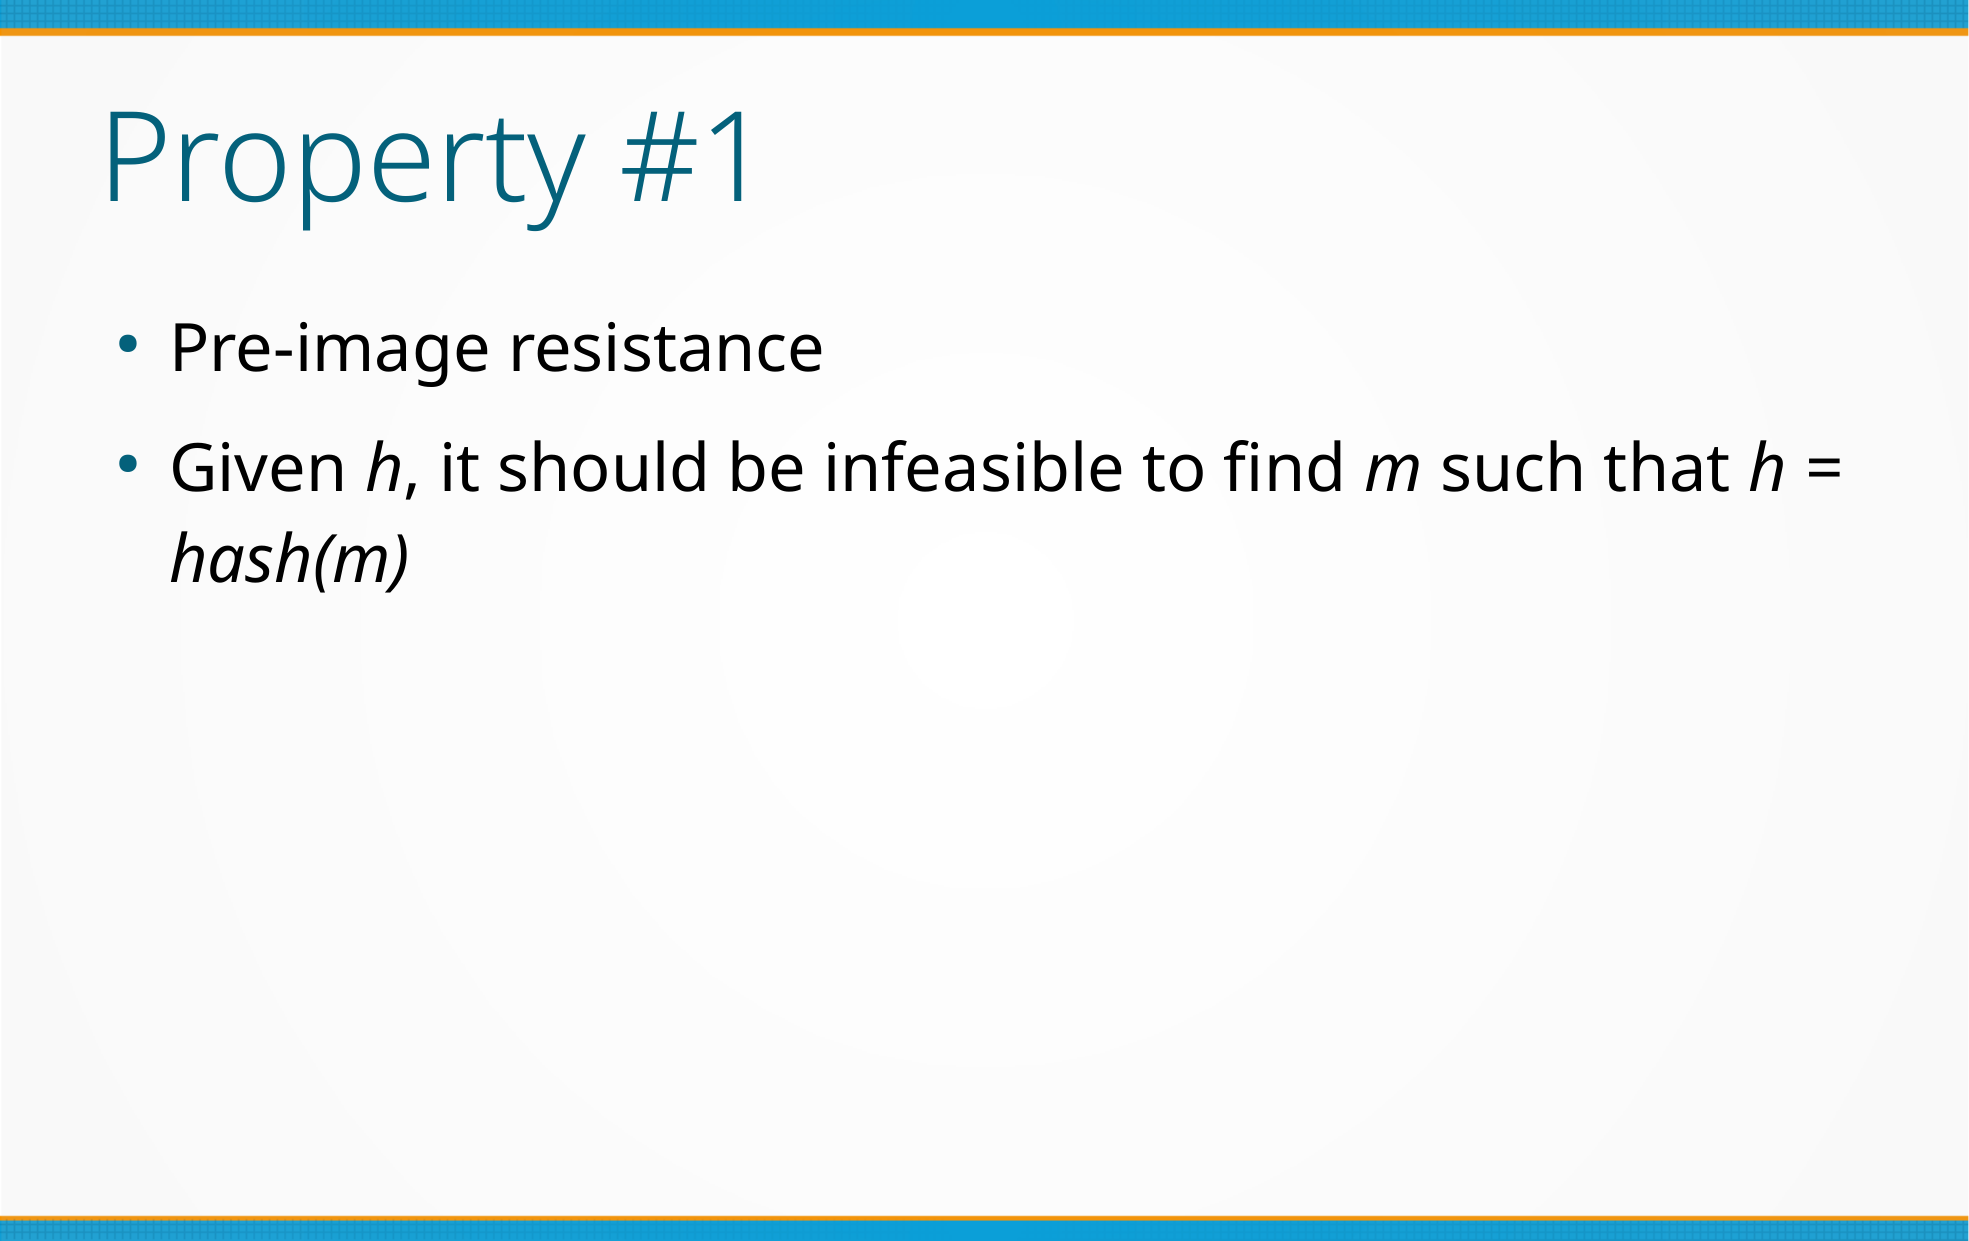

# Property #1
Pre-image resistance
Given h, it should be infeasible to find m such that h = hash(m)